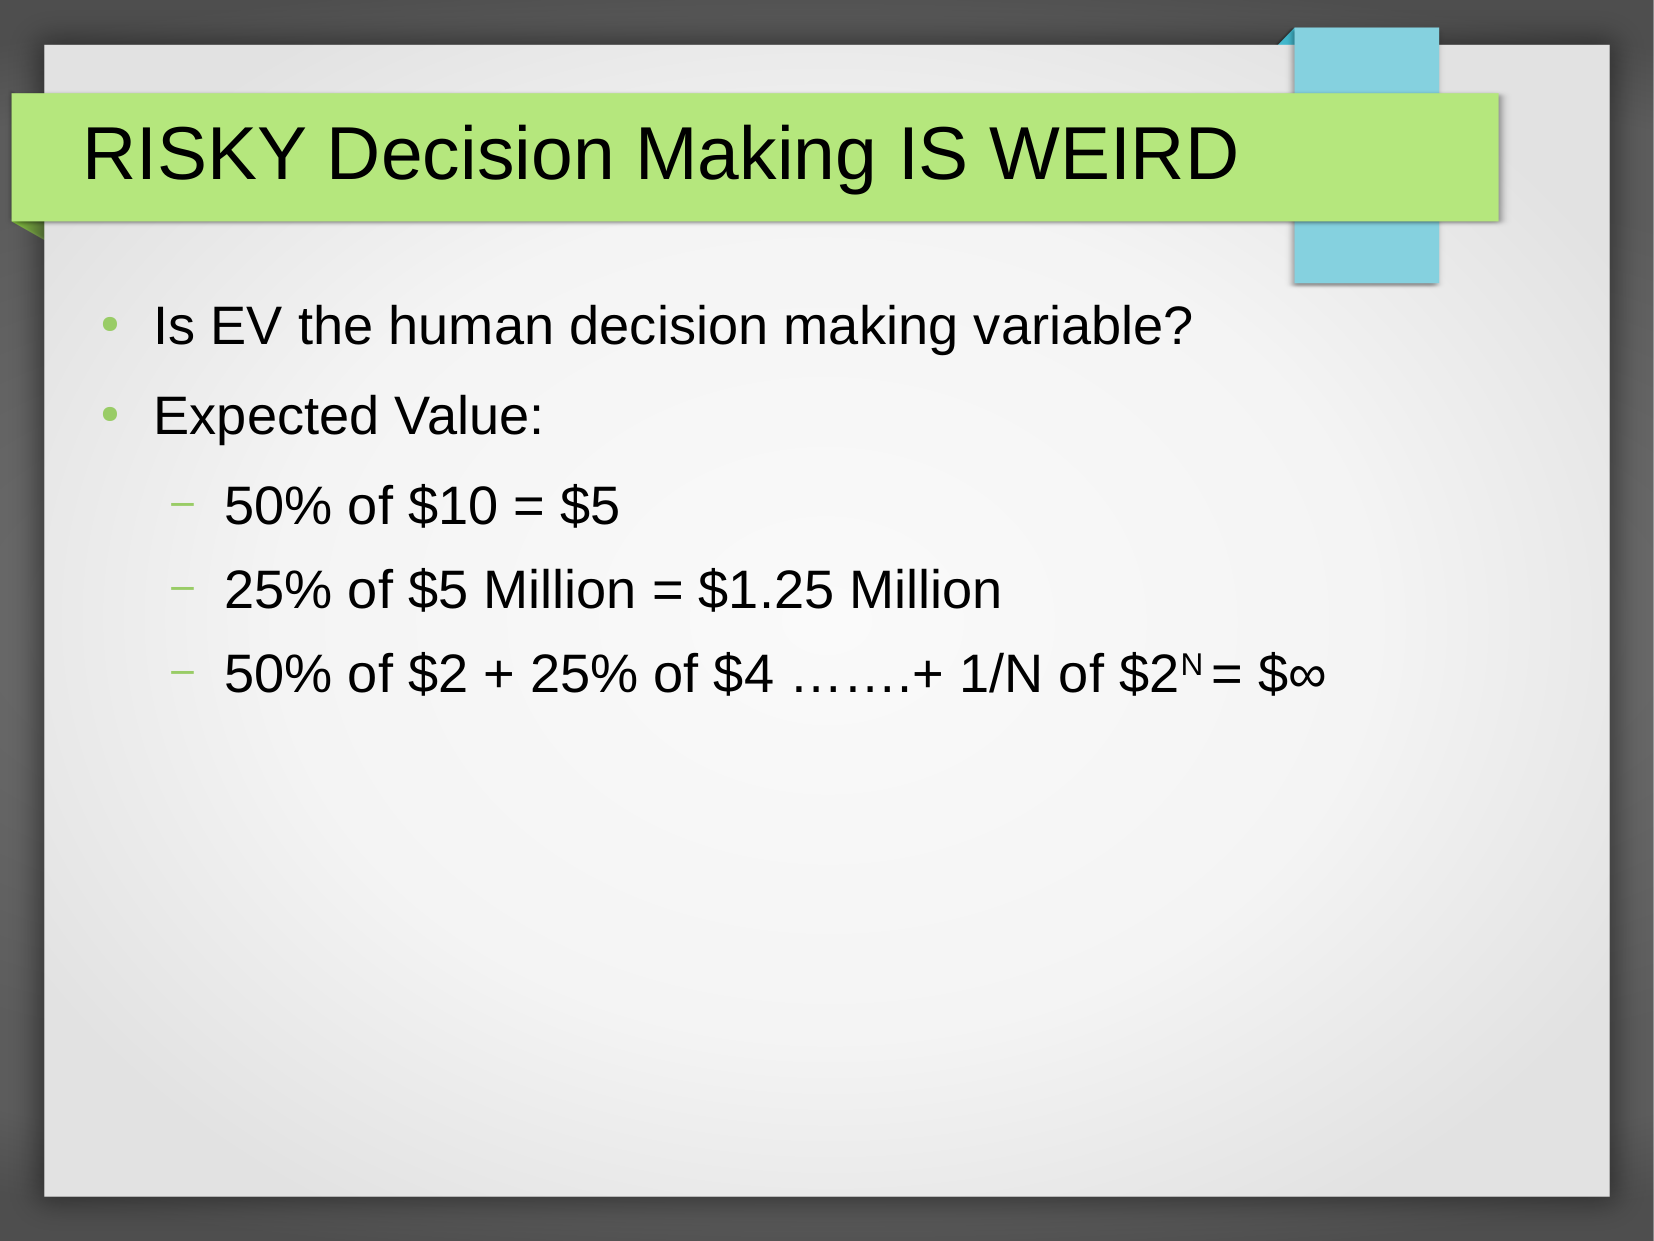

# RISKY Decision Making IS WEIRD
Is EV the human decision making variable?
Expected Value:
50% of $10 = $5
25% of $5 Million = $1.25 Million
50% of $2 + 25% of $4 …….+ 1/N of $2N = $∞